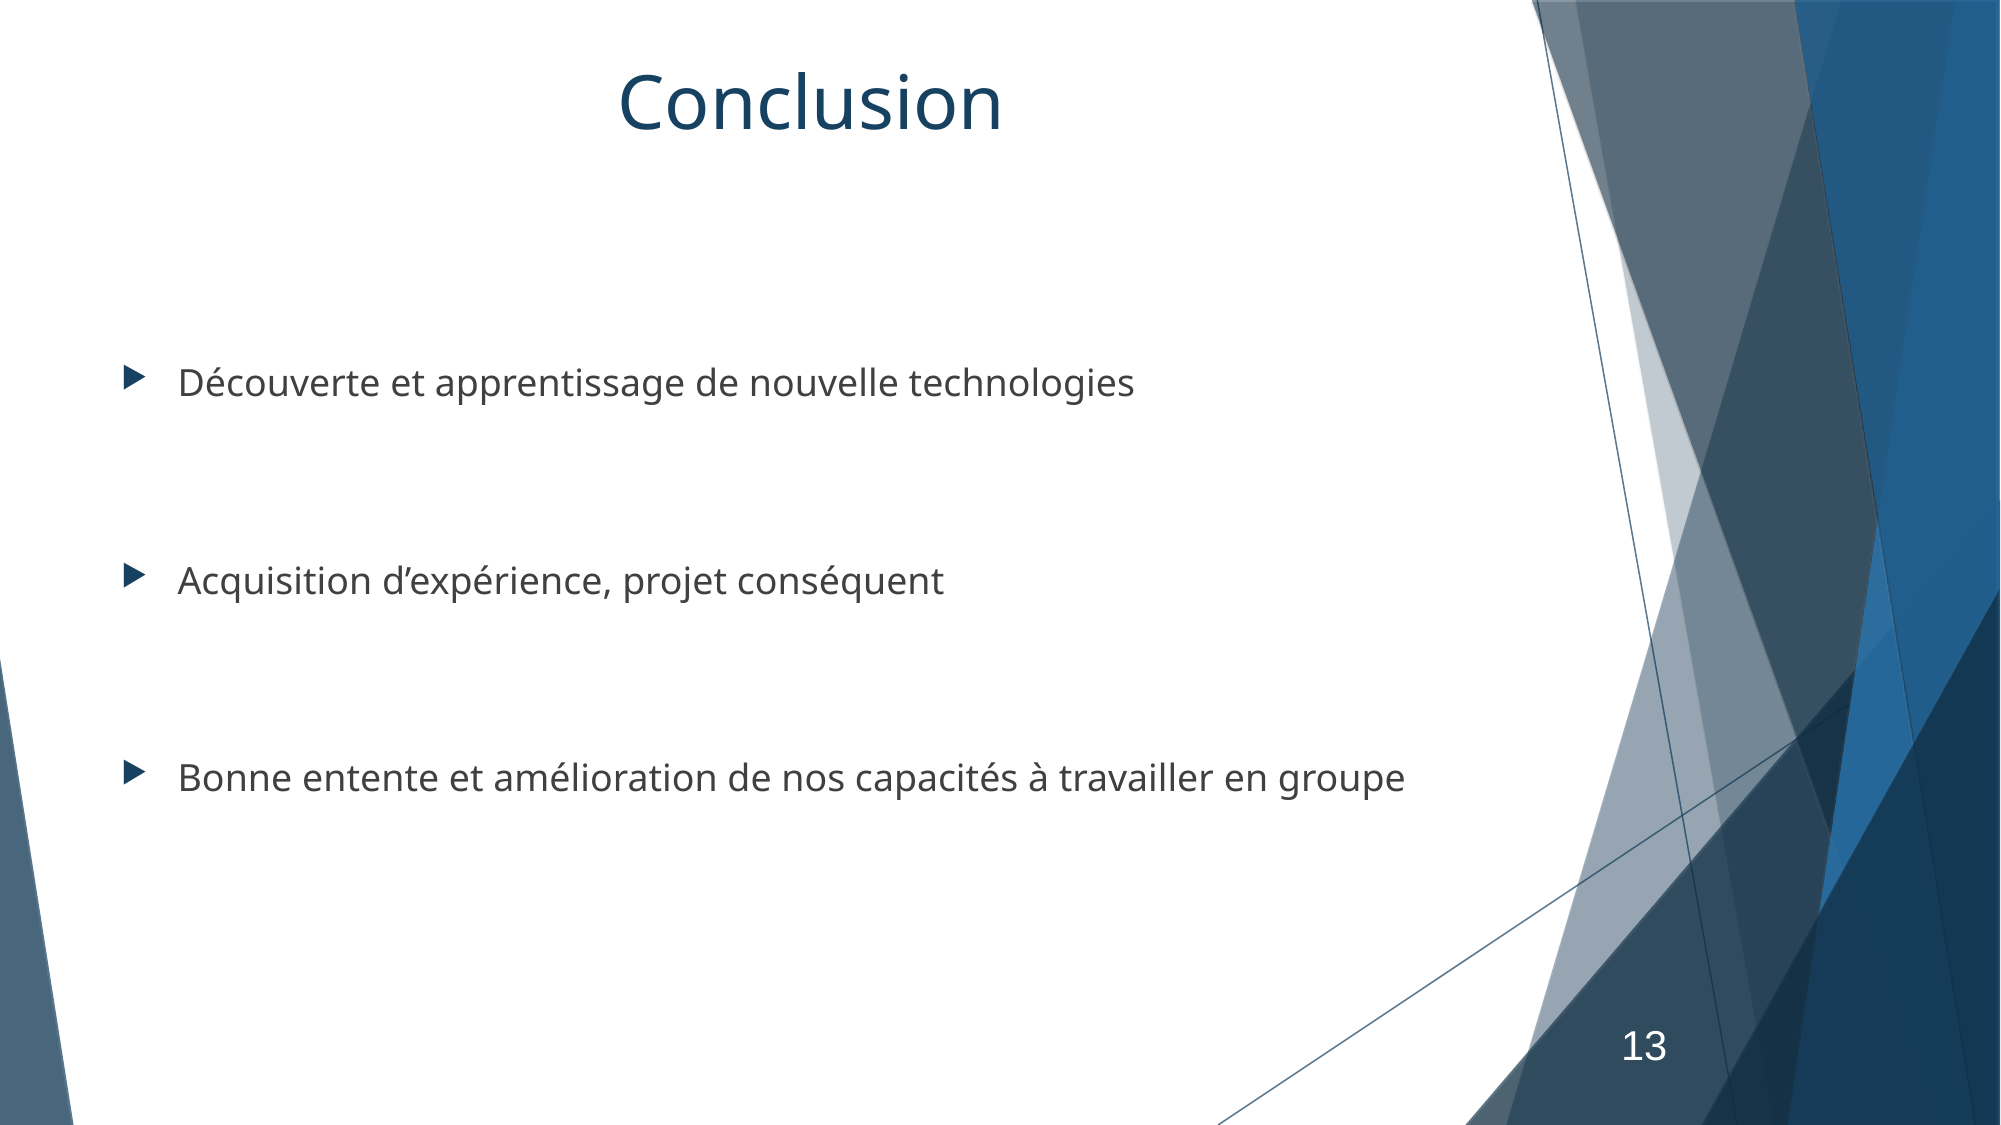

# Conclusion
Découverte et apprentissage de nouvelle technologies
Acquisition d’expérience, projet conséquent
Bonne entente et amélioration de nos capacités à travailler en groupe
13